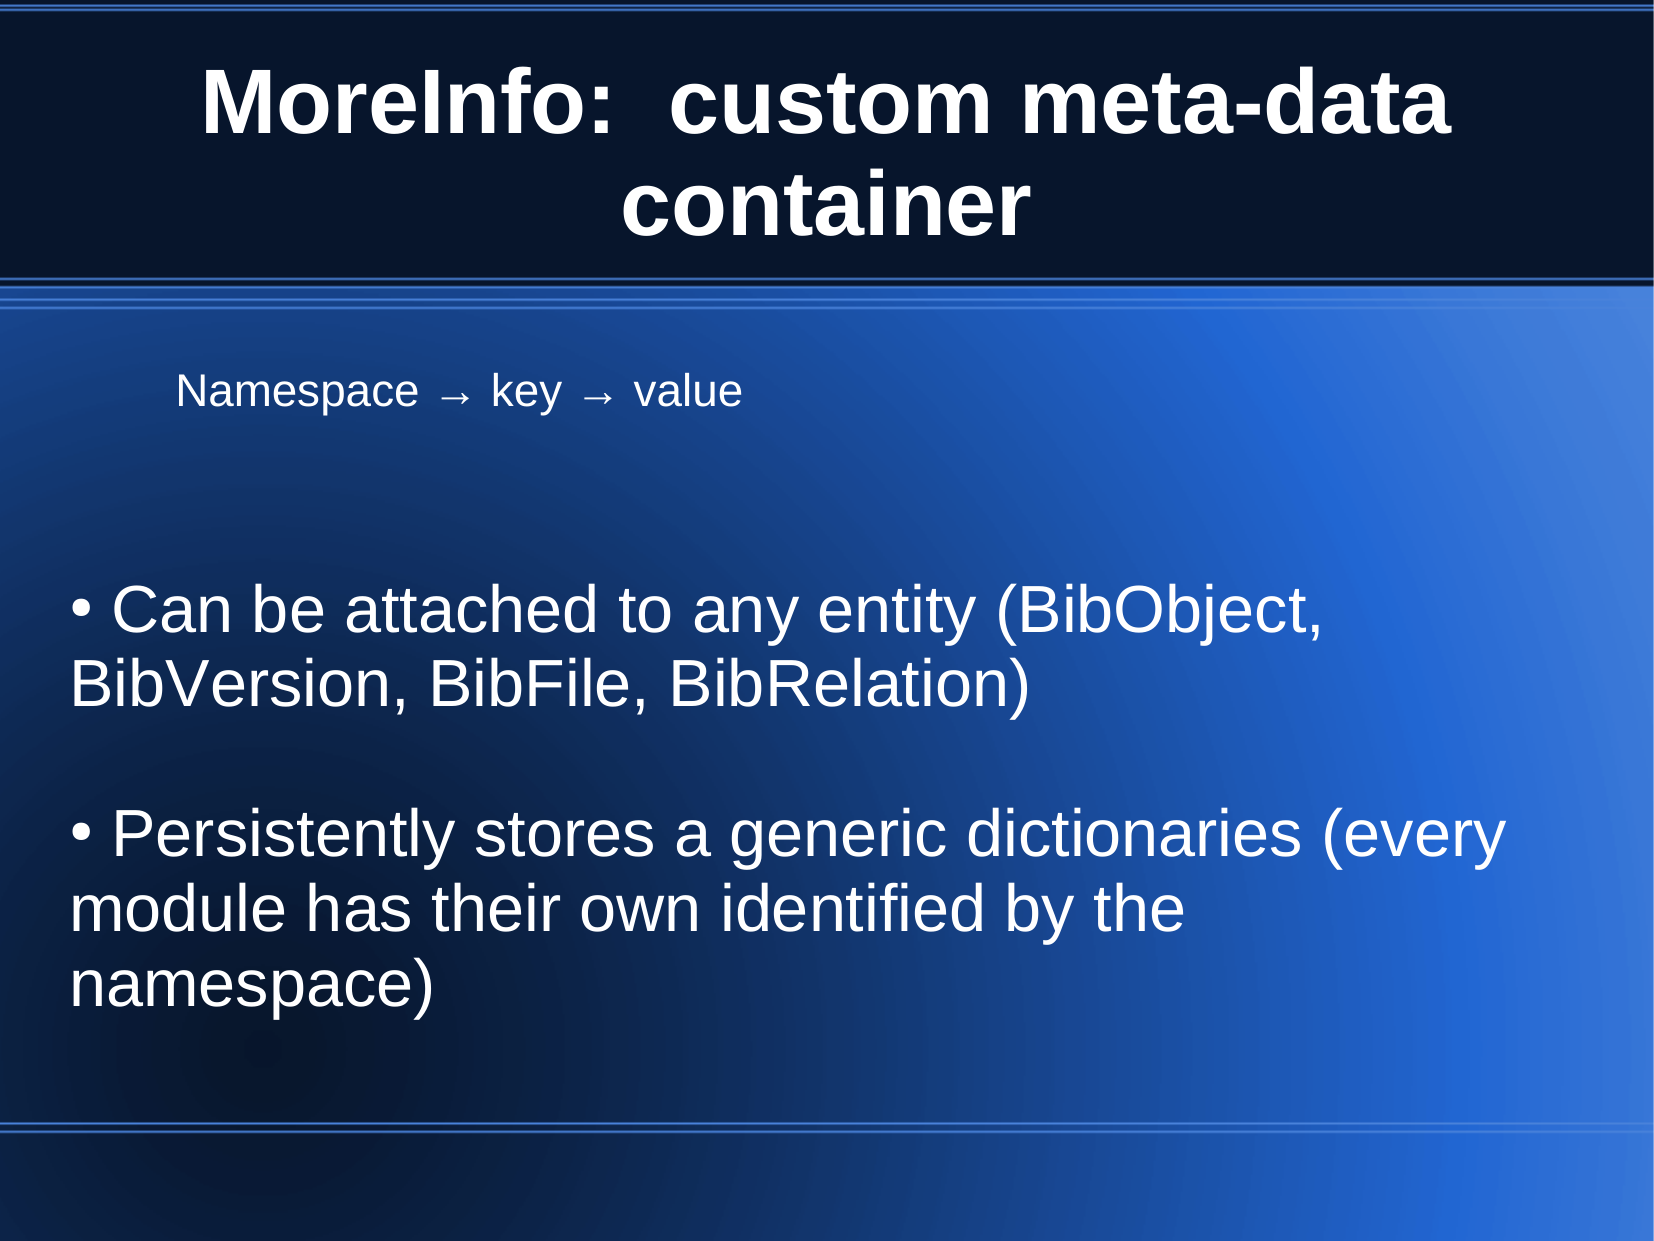

# MoreInfo: custom meta-data container
Namespace → key → value
 Can be attached to any entity (BibObject, BibVersion, BibFile, BibRelation)
 Persistently stores a generic dictionaries (every module has their own identified by the namespace)